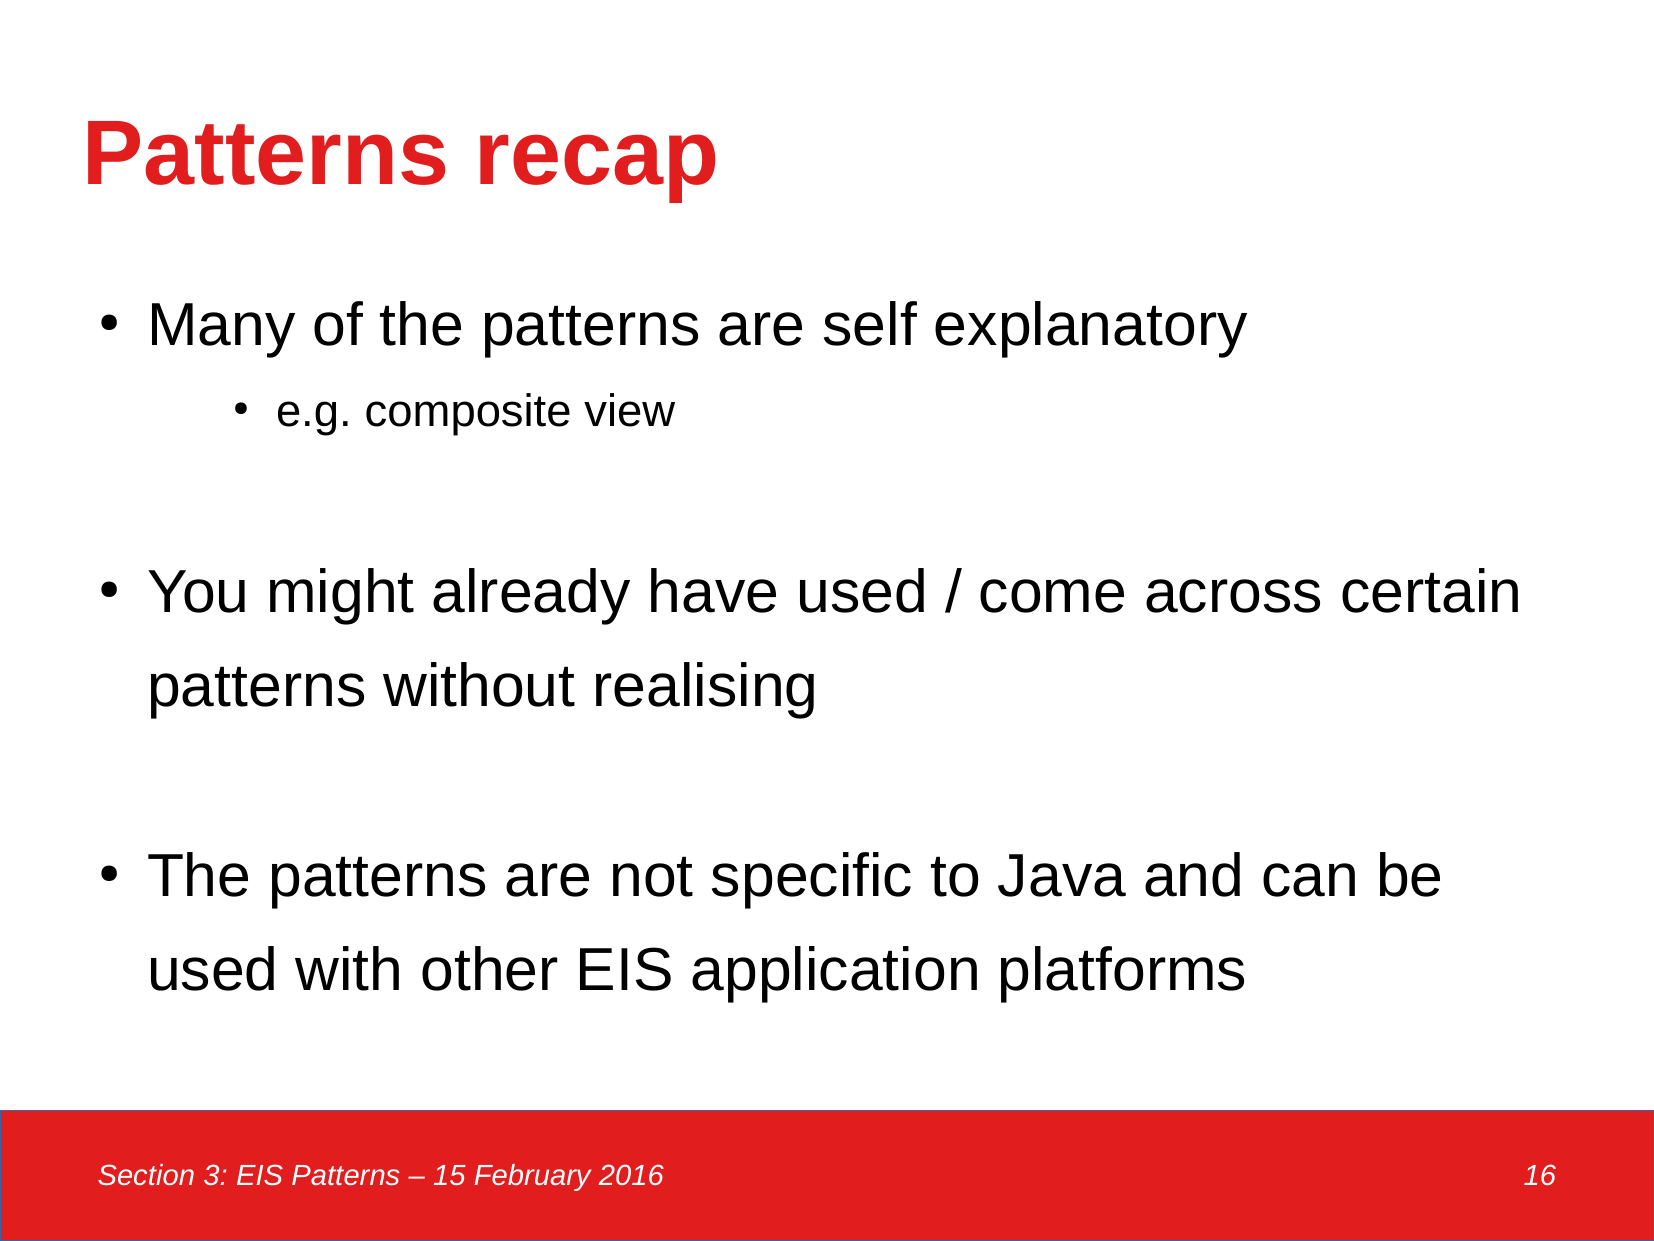

# Patterns recap
Many of the patterns are self explanatory
e.g. composite view
You might already have used / come across certain patterns without realising
The patterns are not specific to Java and can be used with other EIS application platforms